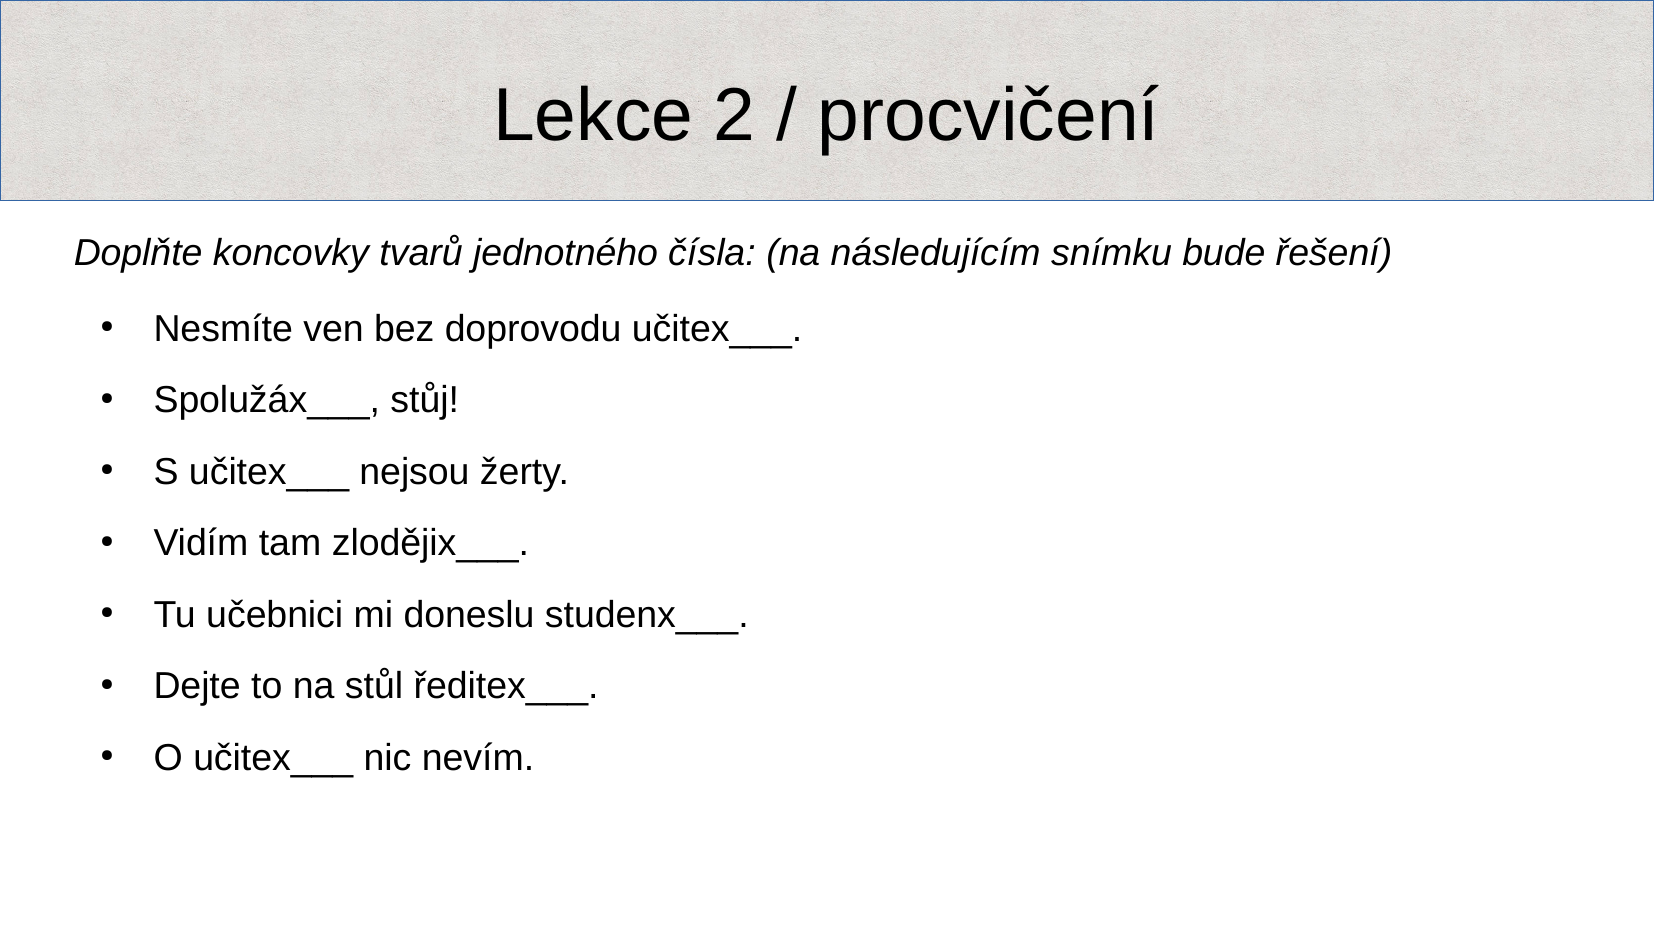

# Lekce 2 / procvičení
Doplňte koncovky tvarů jednotného čísla: (na následujícím snímku bude řešení)
Nesmíte ven bez doprovodu učitex___.
Spolužáx___, stůj!
S učitex___ nejsou žerty.
Vidím tam zlodějix___.
Tu učebnici mi doneslu studenx___.
Dejte to na stůl ředitex___.
O učitex___ nic nevím.